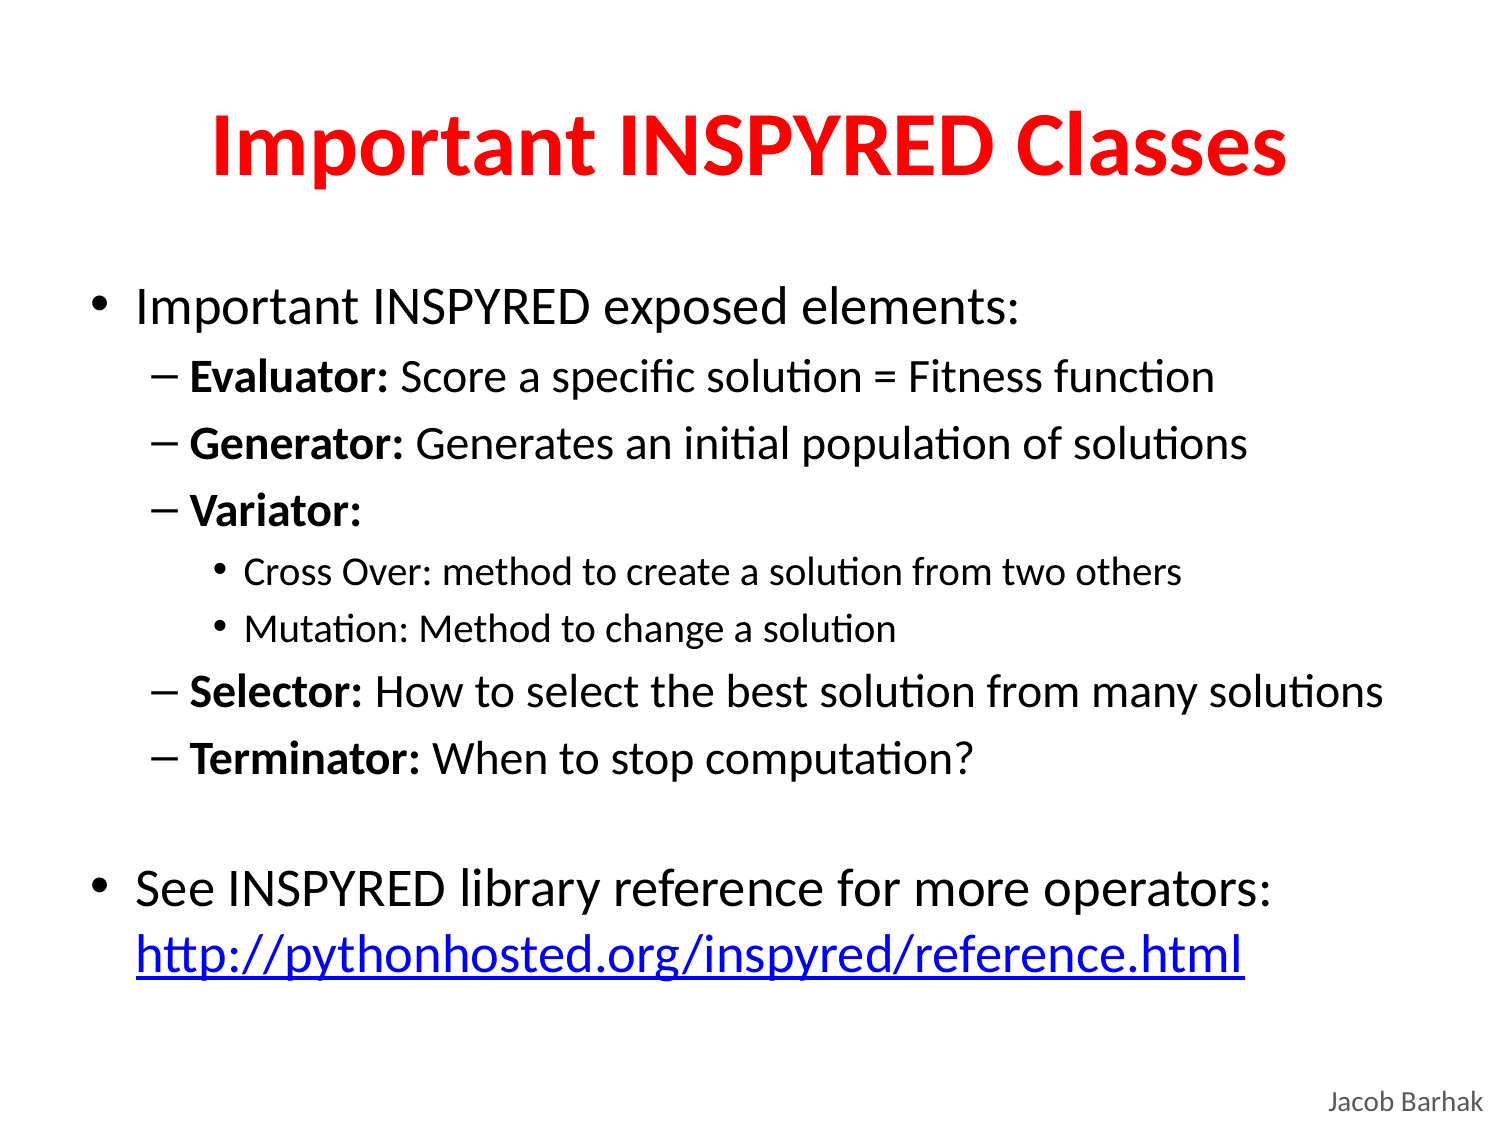

Important INSPYRED Classes
Important INSPYRED exposed elements:
Evaluator: Score a specific solution = Fitness function
Generator: Generates an initial population of solutions
Variator:
Cross Over: method to create a solution from two others
Mutation: Method to change a solution
Selector: How to select the best solution from many solutions
Terminator: When to stop computation?
See INSPYRED library reference for more operators: http://pythonhosted.org/inspyred/reference.html